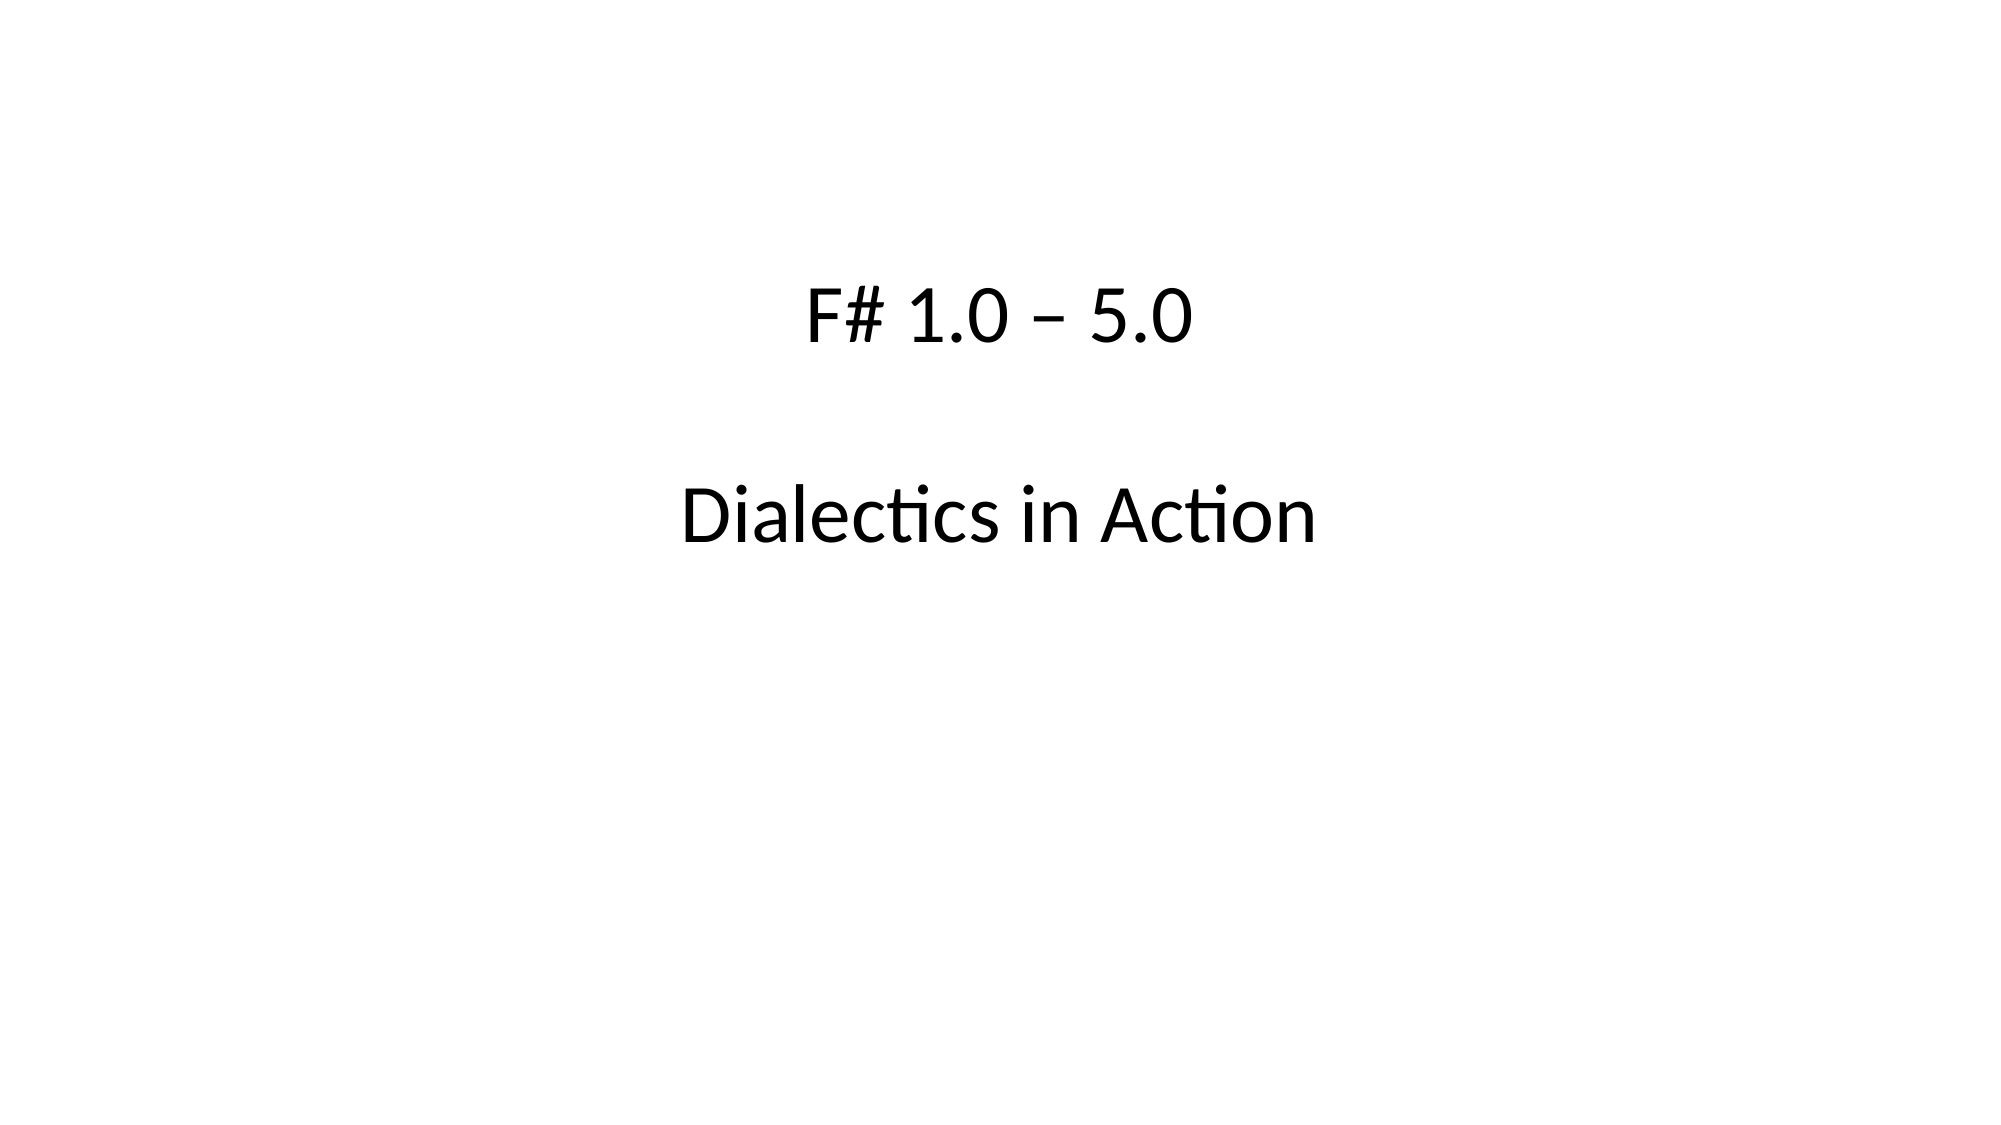

F# 1.0 – 5.0
Dialectics in Action